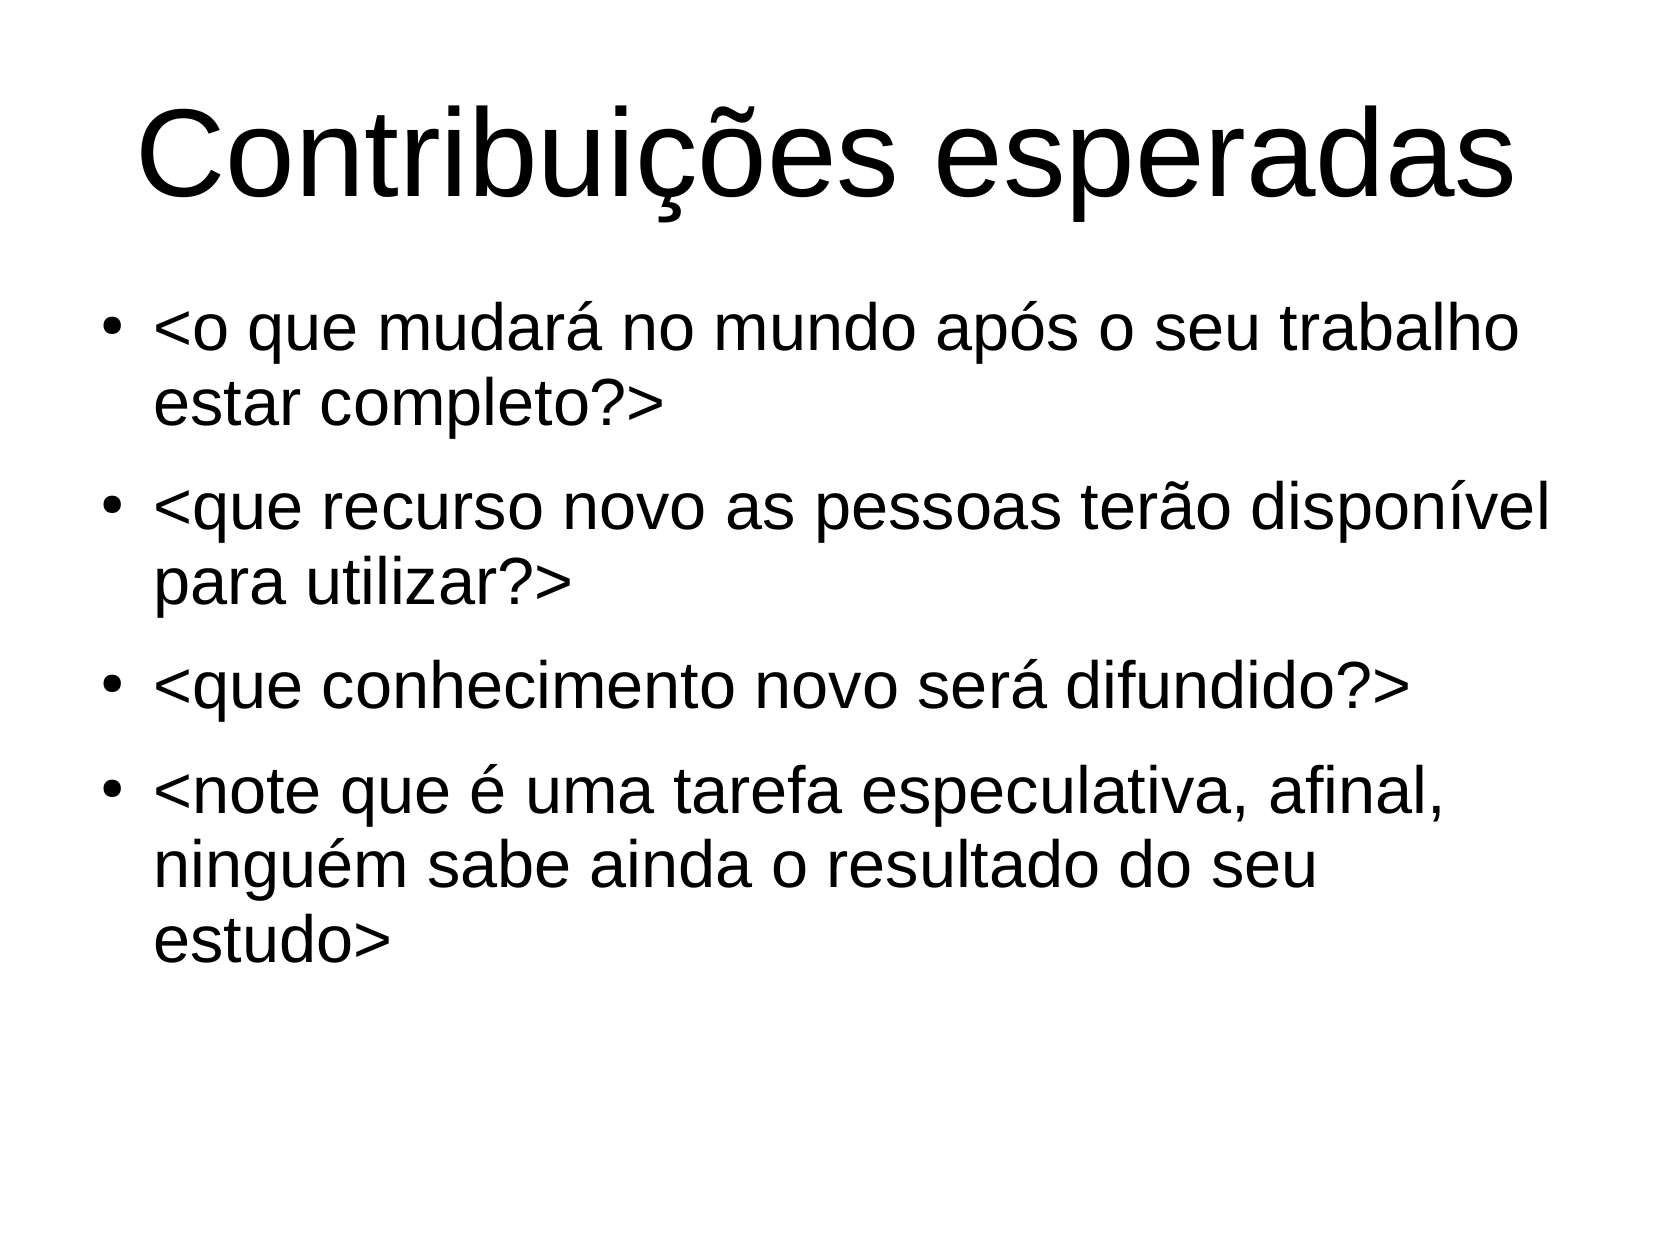

# Contribuições esperadas
<o que mudará no mundo após o seu trabalho estar completo?>
<que recurso novo as pessoas terão disponível para utilizar?>
<que conhecimento novo será difundido?>
<note que é uma tarefa especulativa, afinal, ninguém sabe ainda o resultado do seu estudo>